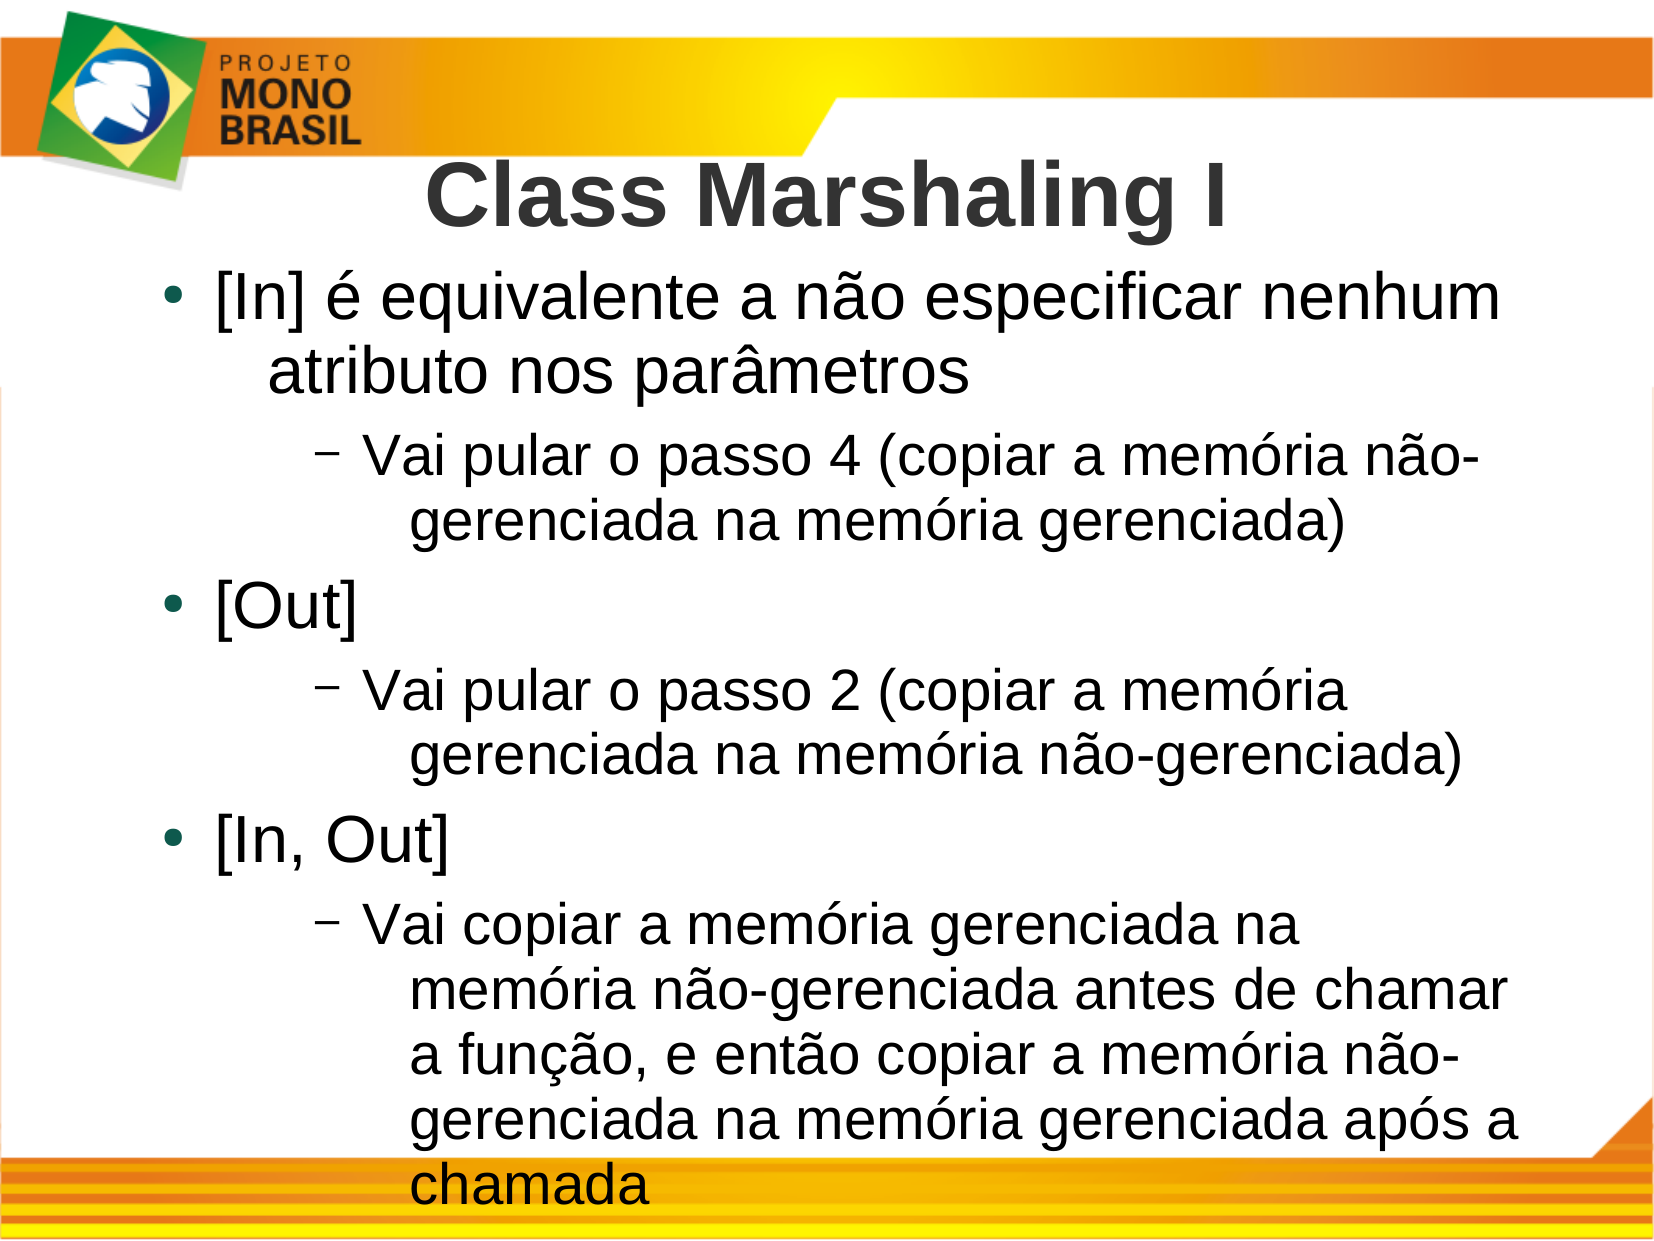

# Class Marshaling I
[In] é equivalente a não especificar nenhum atributo nos parâmetros
Vai pular o passo 4 (copiar a memória não-gerenciada na memória gerenciada)
[Out]
Vai pular o passo 2 (copiar a memória gerenciada na memória não-gerenciada)
[In, Out]
Vai copiar a memória gerenciada na memória não-gerenciada antes de chamar a função, e então copiar a memória não-gerenciada na memória gerenciada após a chamada